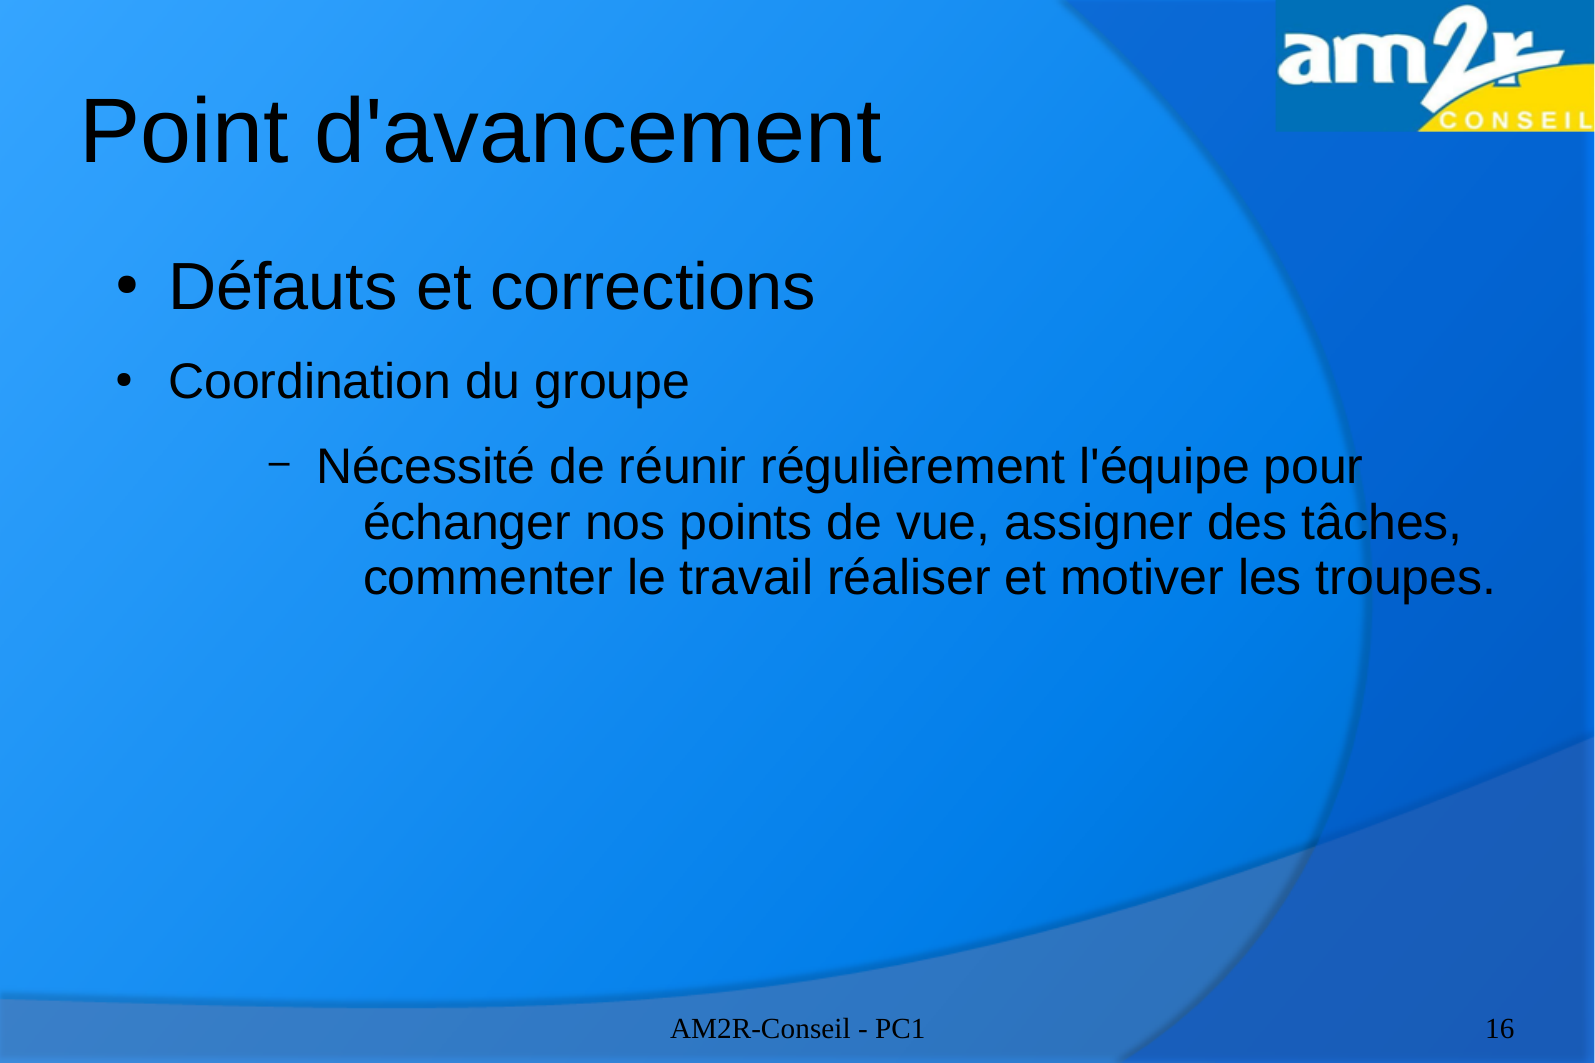

# Point d'avancement
Défauts et corrections
Coordination du groupe
Nécessité de réunir régulièrement l'équipe pour échanger nos points de vue, assigner des tâches, commenter le travail réaliser et motiver les troupes.
AM2R-Conseil - PC1
16